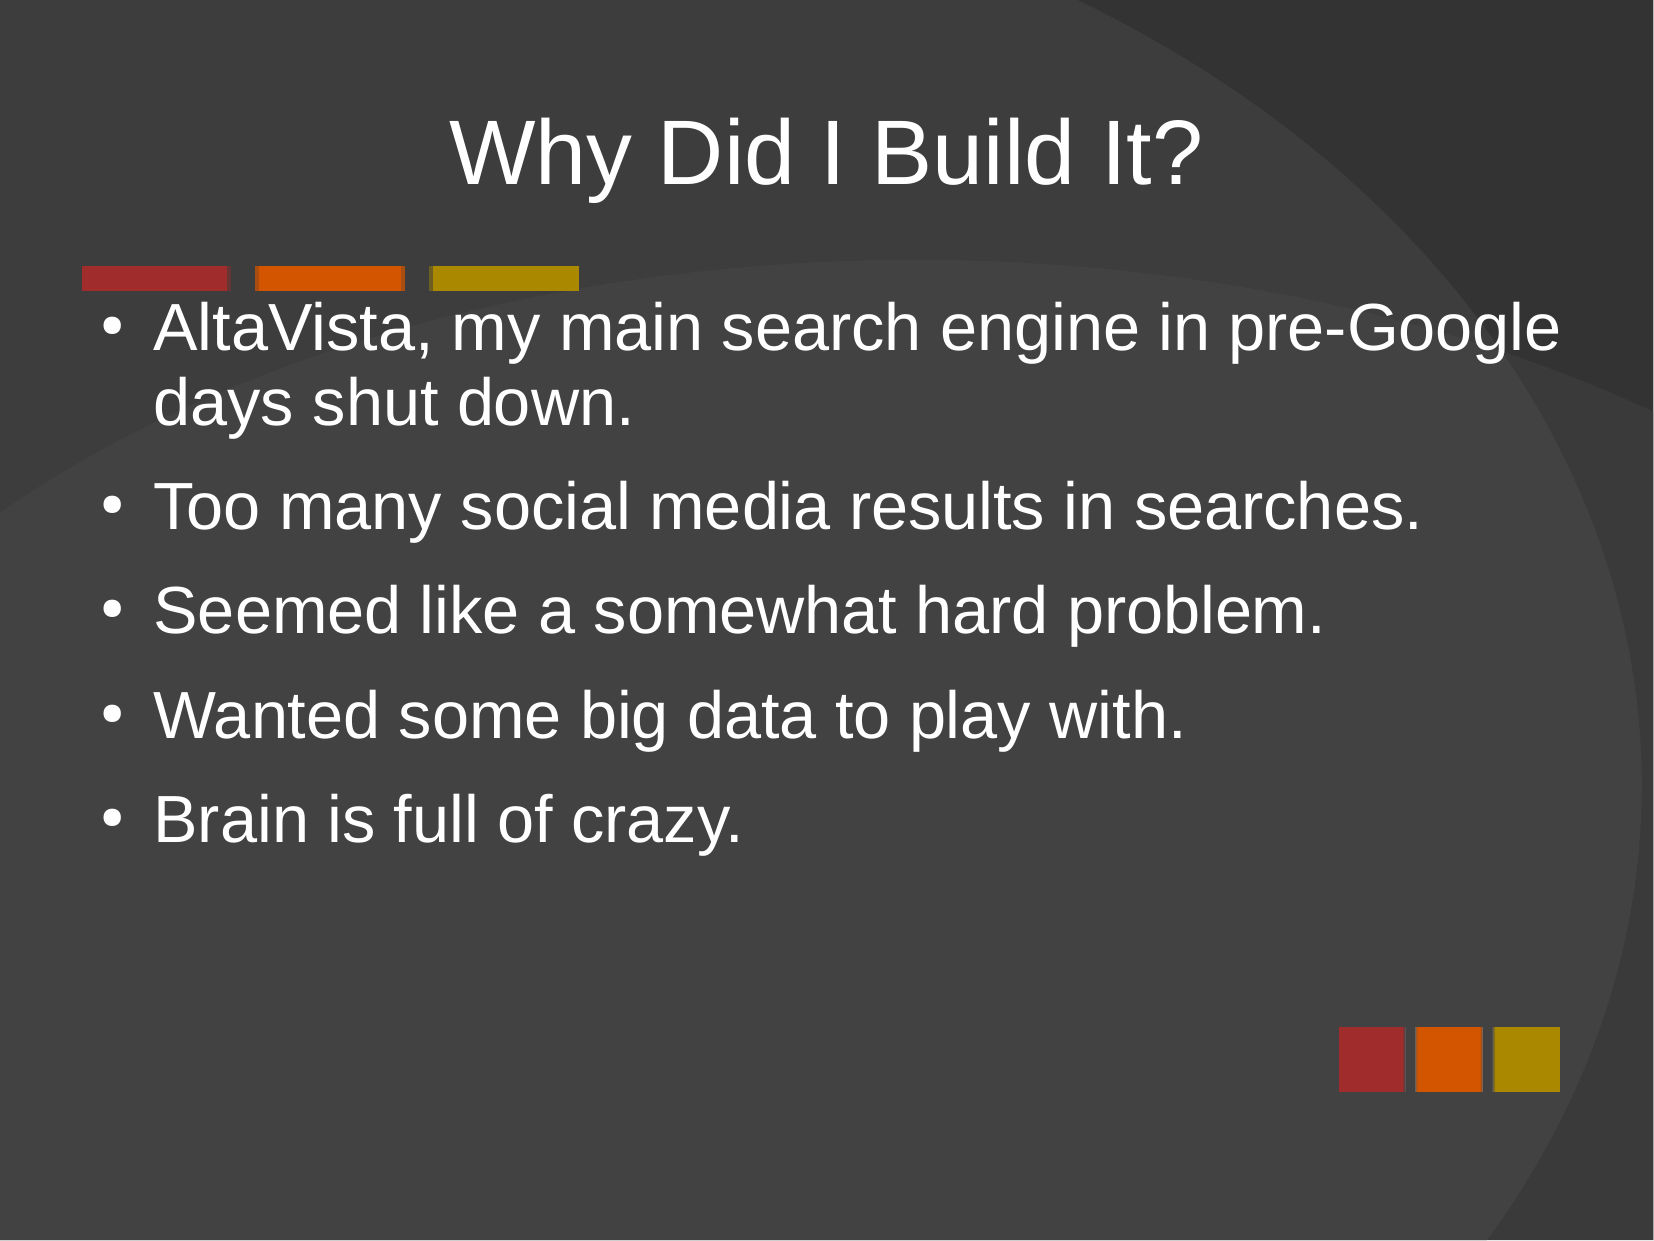

# Why Did I Build It?
AltaVista, my main search engine in pre-Google days shut down.
Too many social media results in searches.
Seemed like a somewhat hard problem.
Wanted some big data to play with.
Brain is full of crazy.